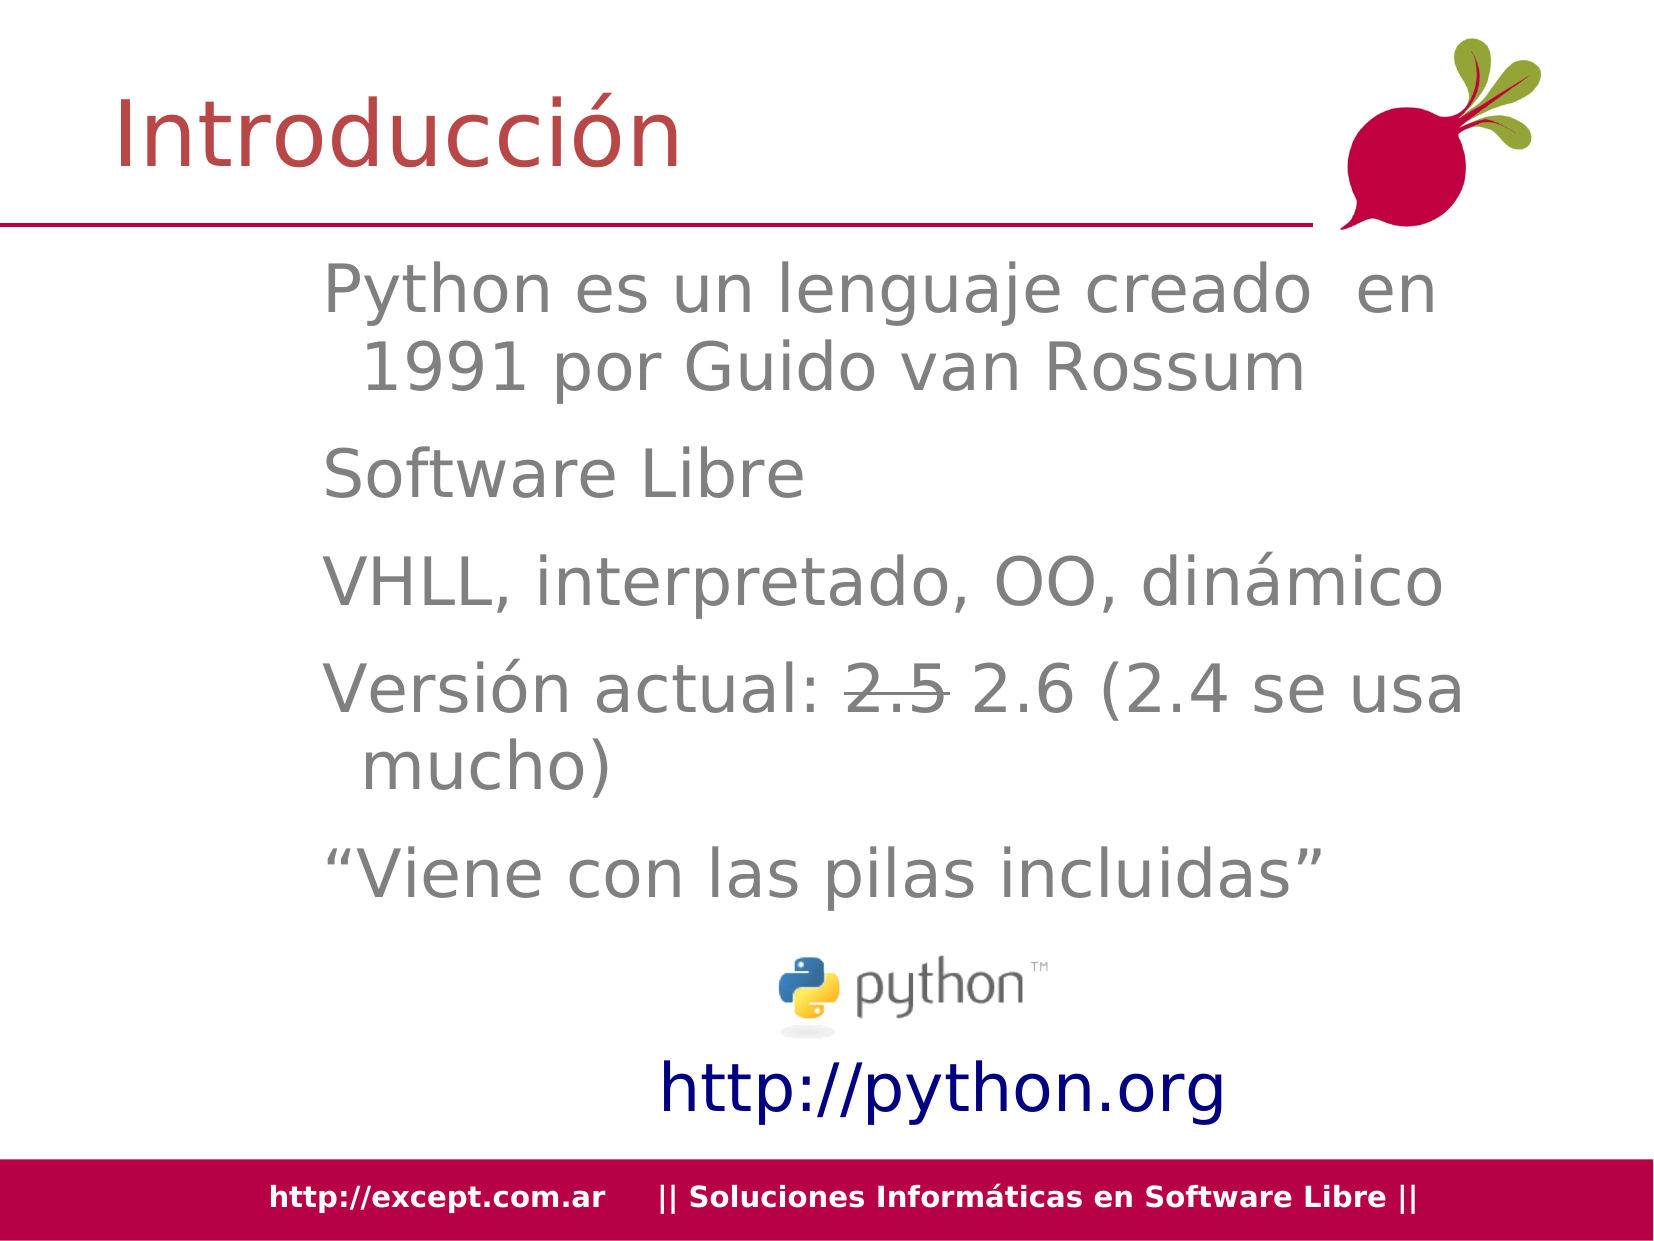

# Introducción
Python es un lenguaje creado en 1991 por Guido van Rossum
Software Libre
VHLL, interpretado, OO, dinámico
Versión actual: 2.5 2.6 (2.4 se usa mucho)
“Viene con las pilas incluidas”
http://python.org